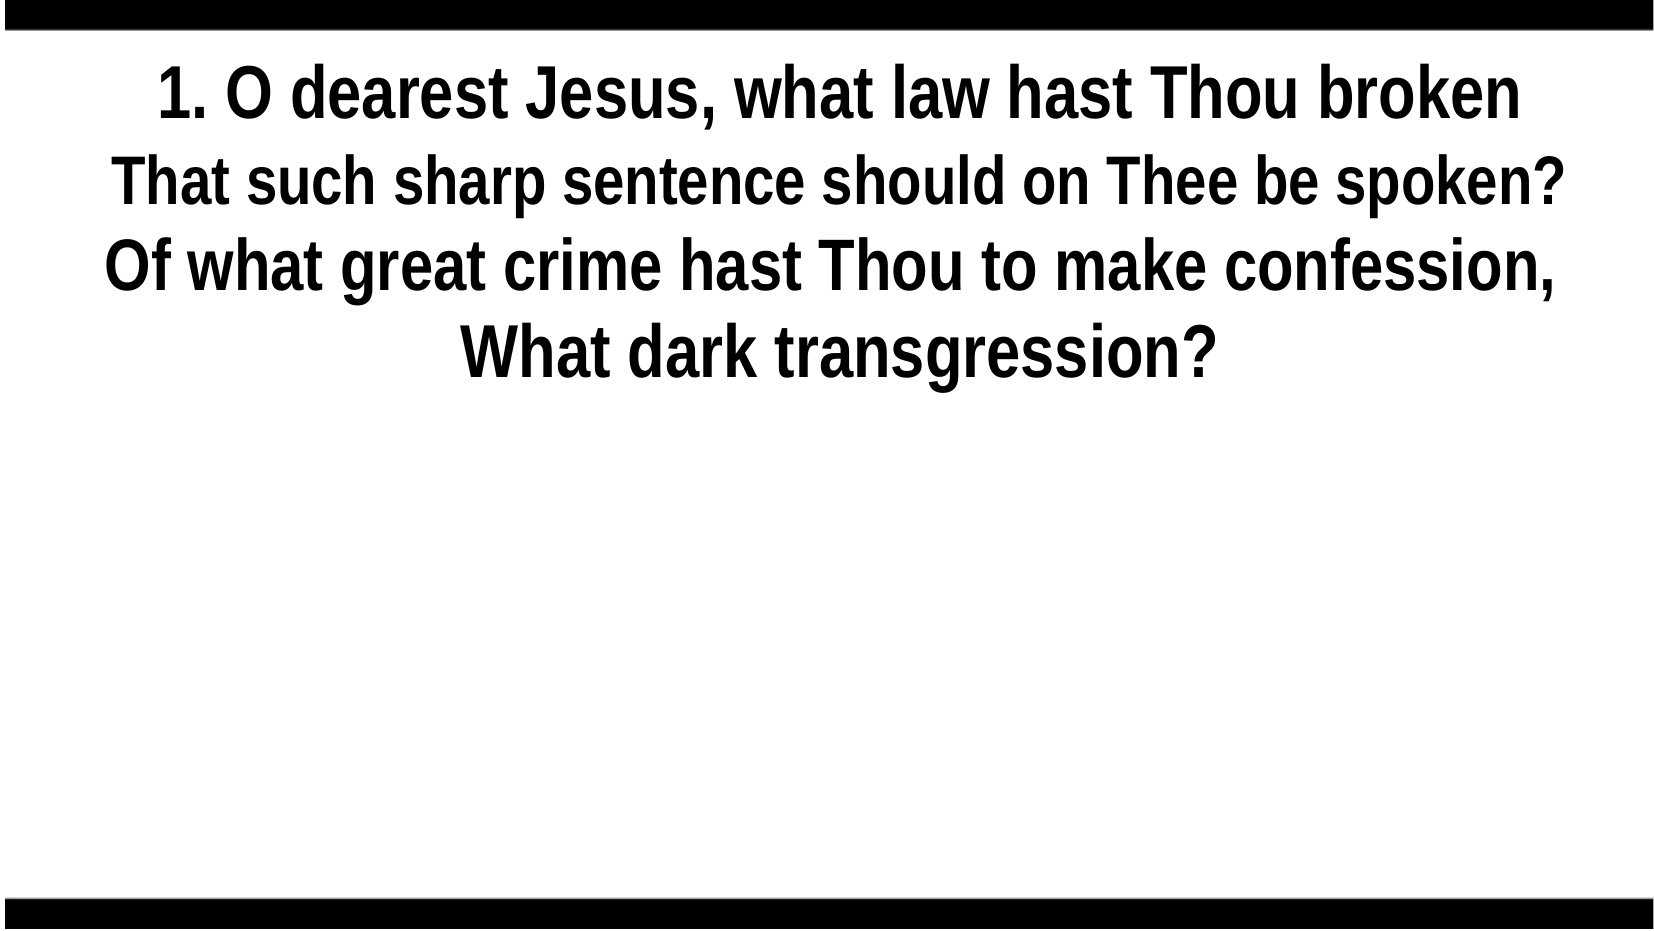

1. O dearest Jesus, what law hast Thou broken
That such sharp sentence should on Thee be spoken? Of what great crime hast Thou to make confession,
What dark transgression?